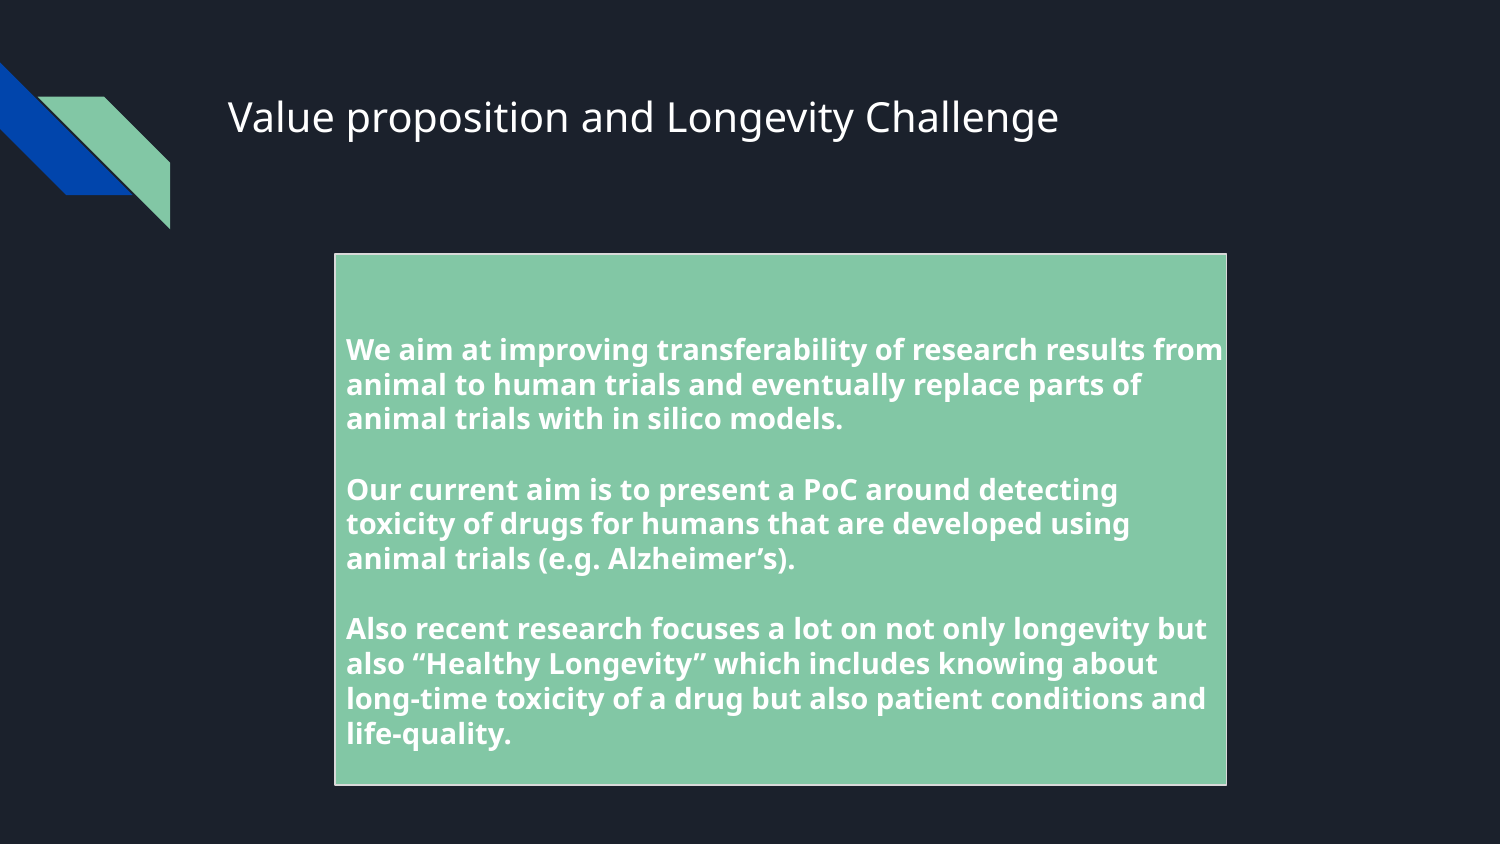

# Value proposition and Longevity Challenge
We aim at improving transferability of research results from animal to human trials and eventually replace parts of animal trials with in silico models.
Our current aim is to present a PoC around detecting toxicity of drugs for humans that are developed using animal trials (e.g. Alzheimer’s).
Also recent research focuses a lot on not only longevity but also “Healthy Longevity” which includes knowing about long-time toxicity of a drug but also patient conditions and life-quality.